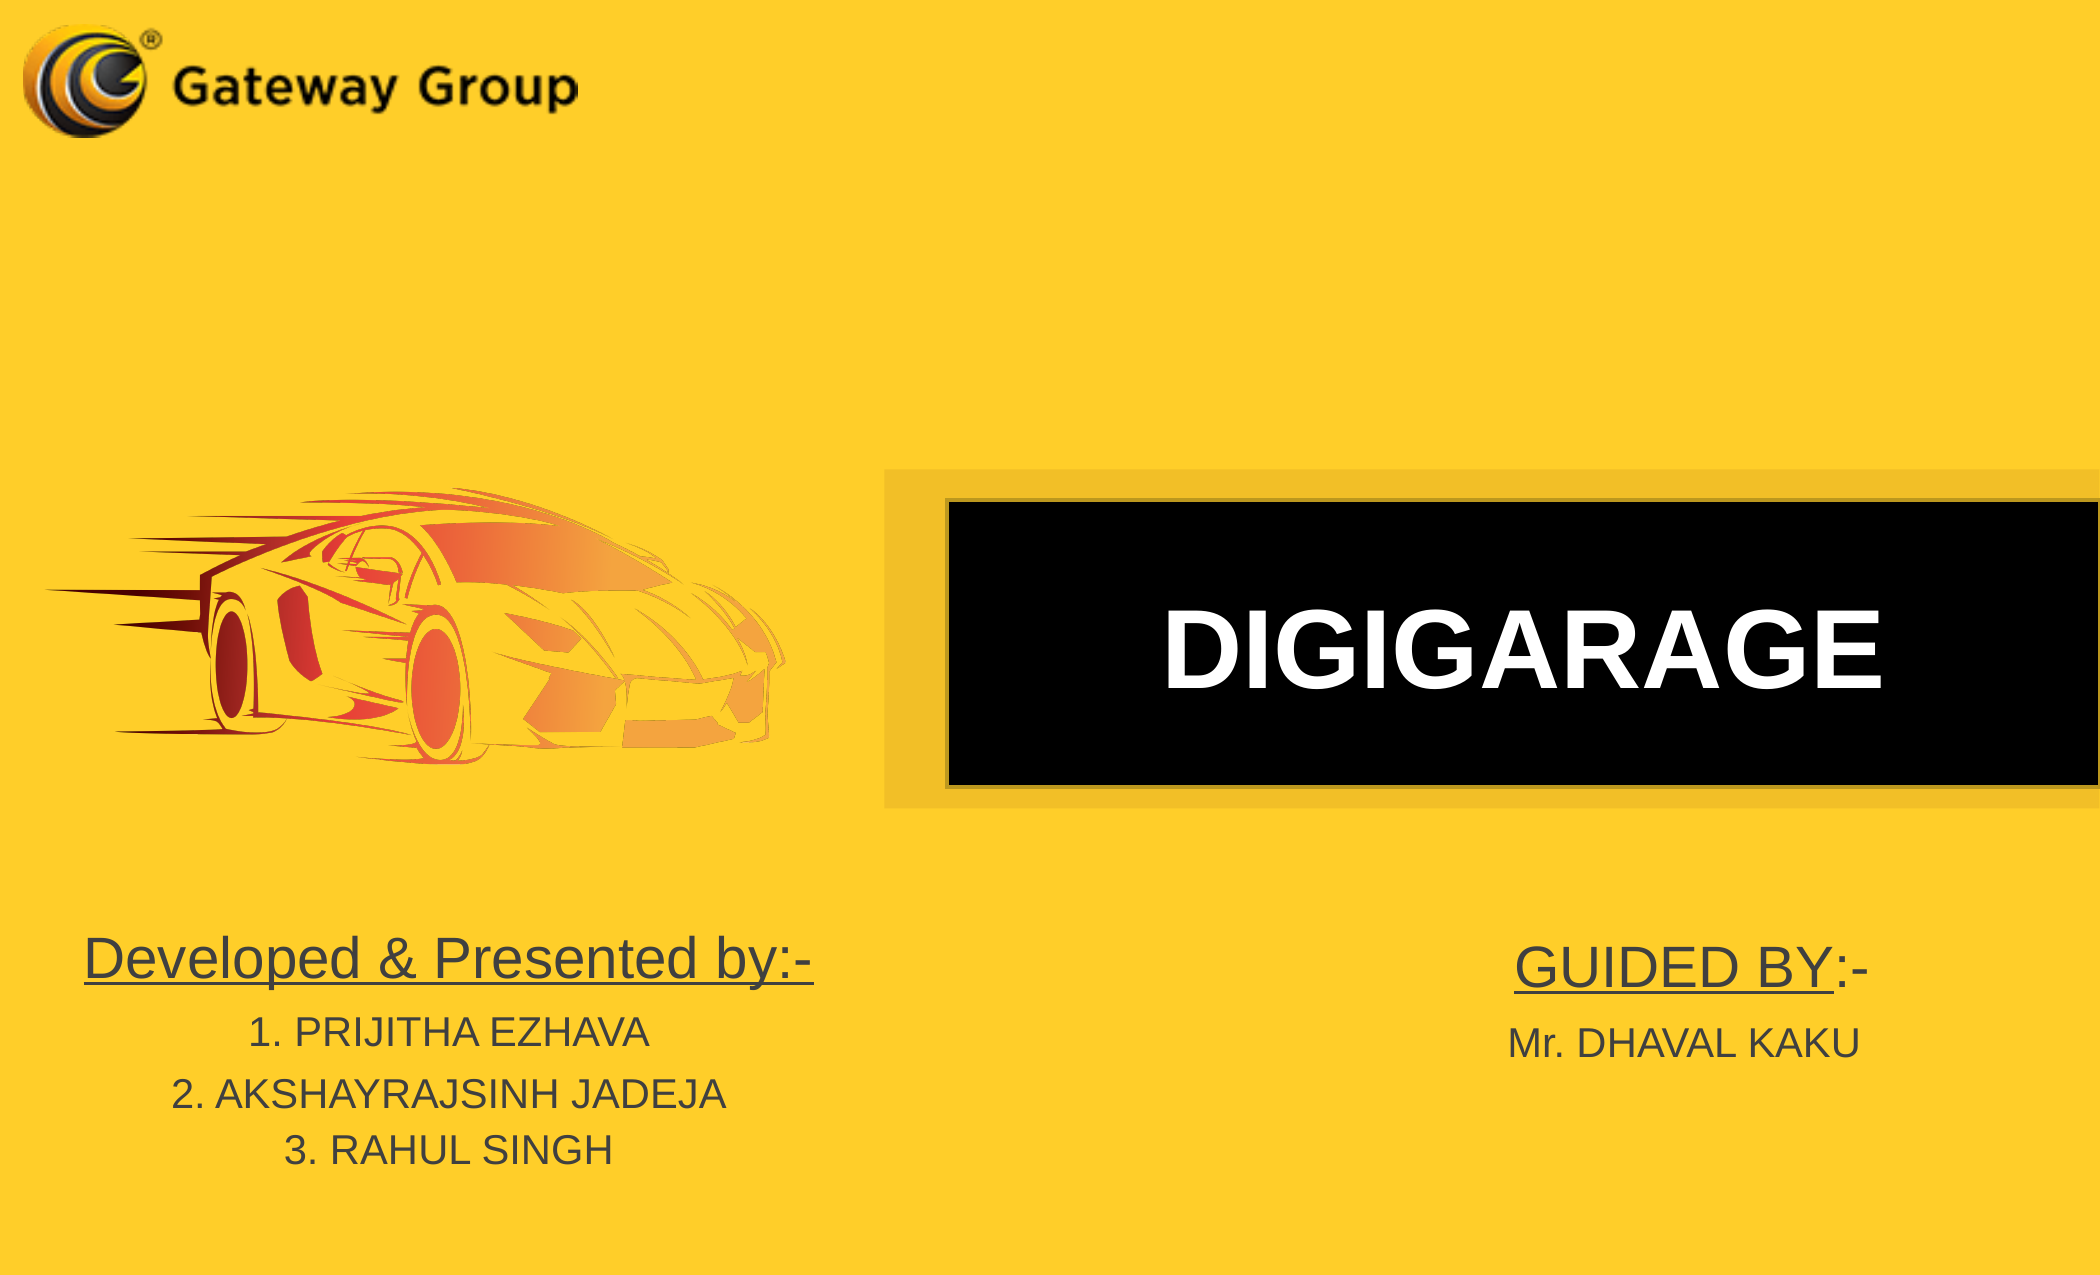

DIGIGARAGE
DIGIGARAGE
Converting paper process into digital process
GUIDED BY:-
Mr. DHAVAL KAKU
Developed & Presented by:-
1. PRIJITHA EZHAVA
2. AKSHAYRAJSINH JADEJA
3. RAHUL SINGH